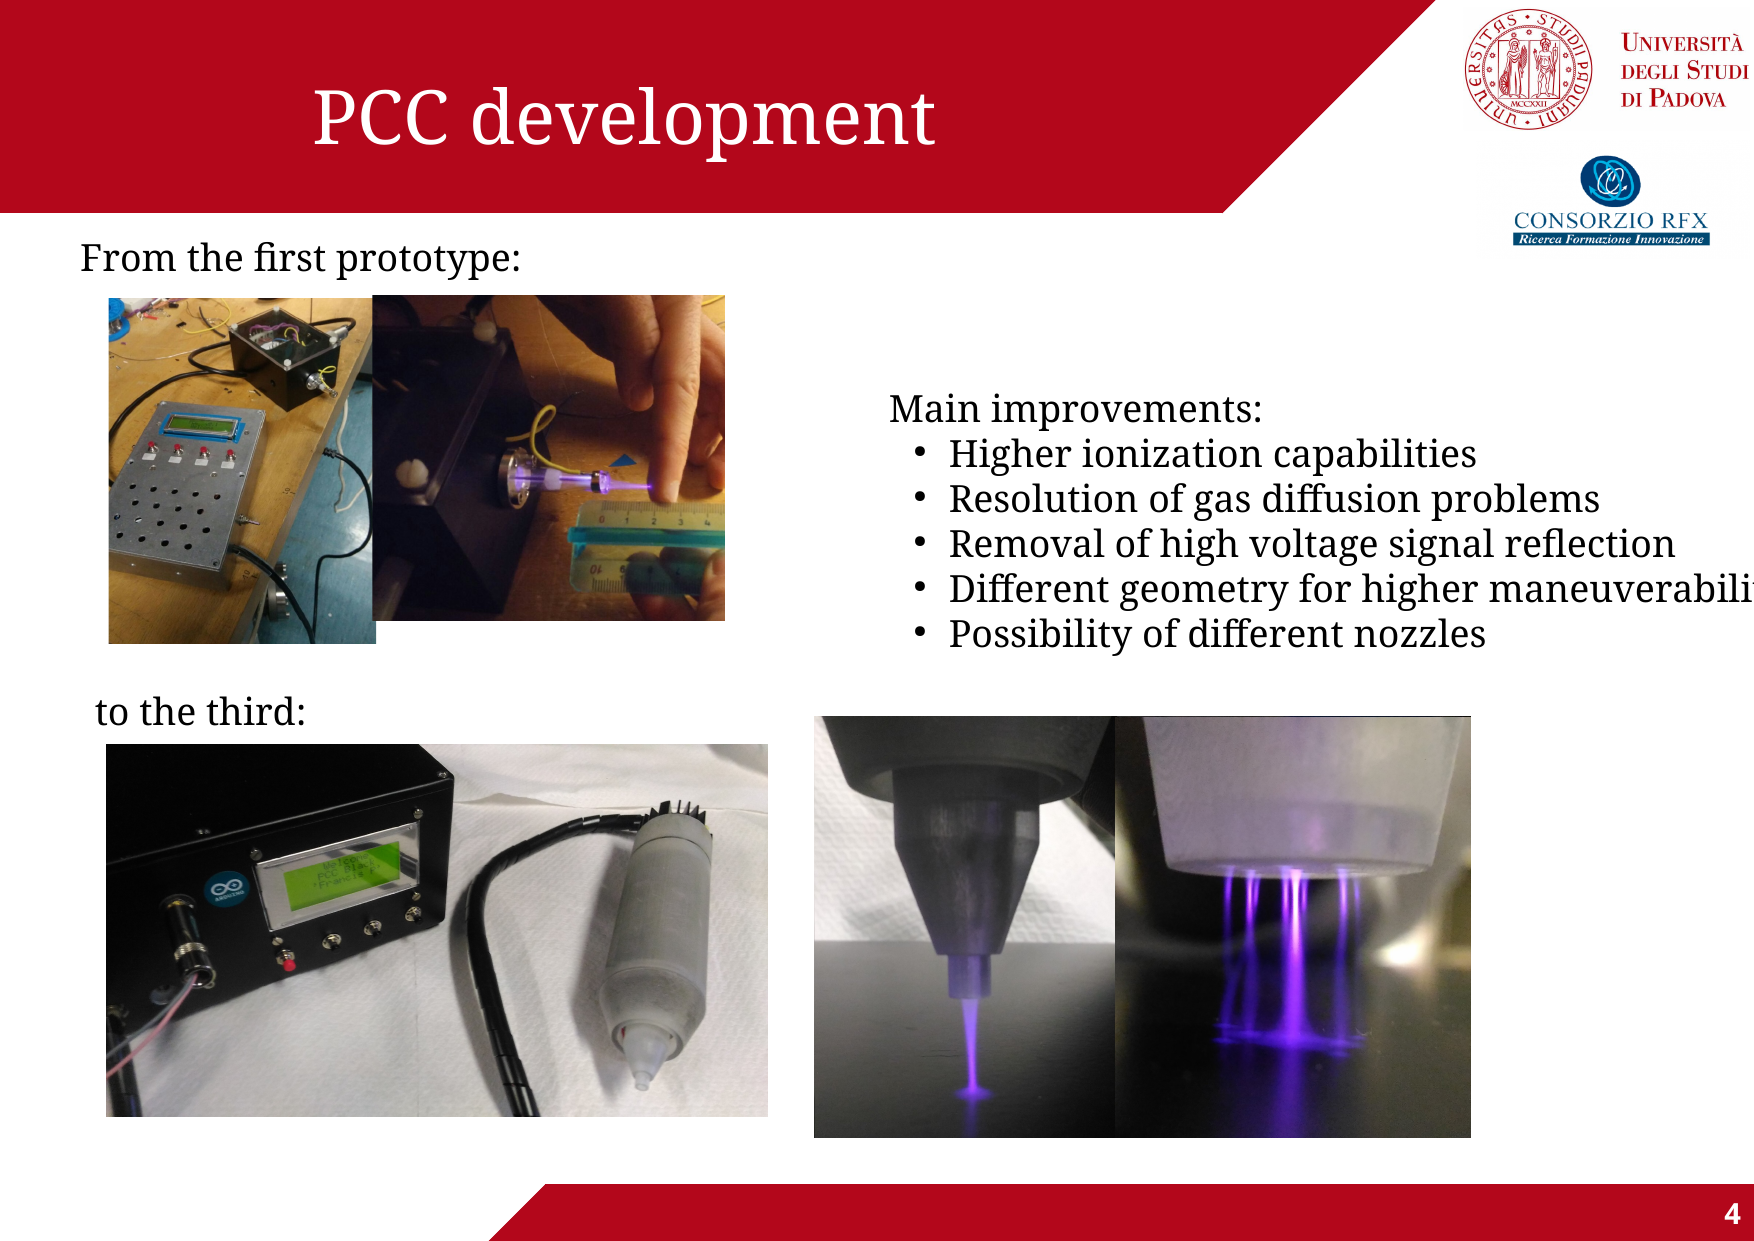

# PCC development
From the first prototype:
Main improvements:
Higher ionization capabilities
Resolution of gas diffusion problems
Removal of high voltage signal reflection
Different geometry for higher maneuverability
Possibility of different nozzles
to the third:
4